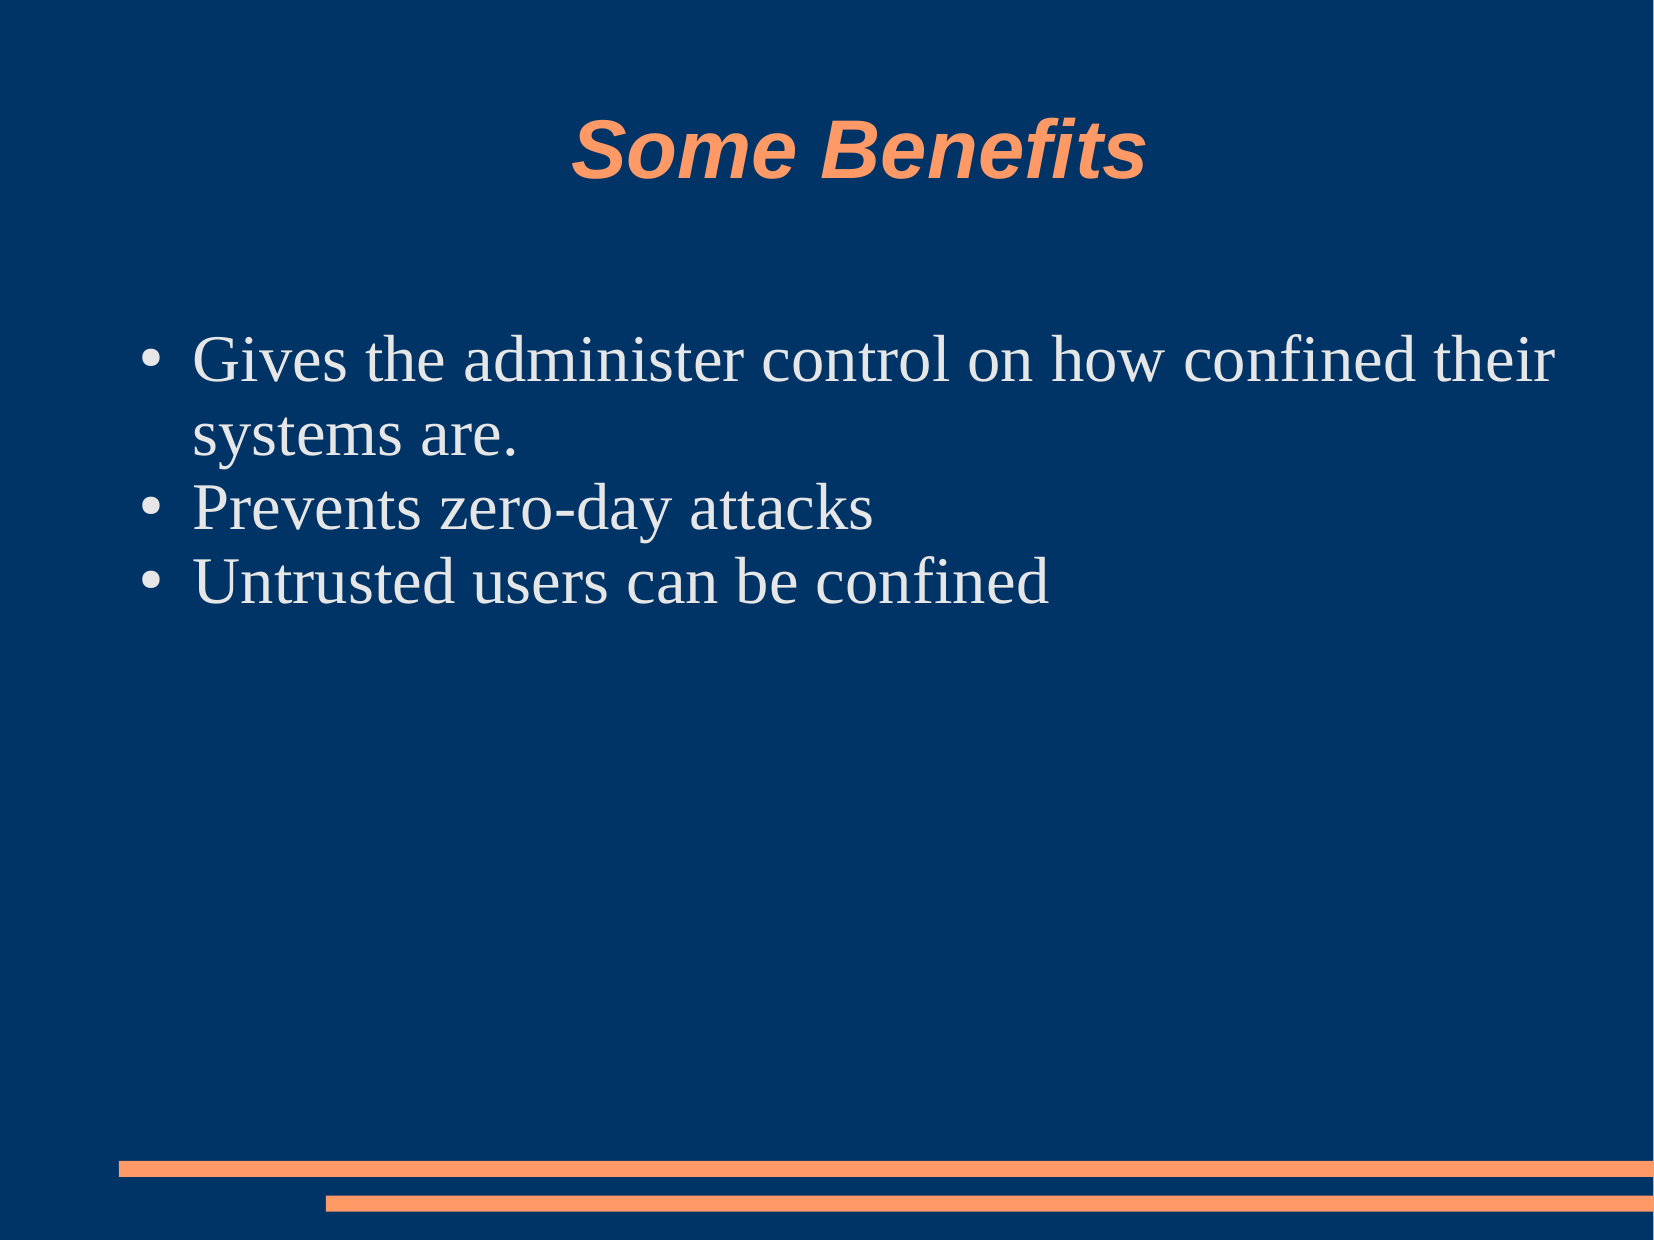

# Some Benefits
Gives the administer control on how confined their systems are.
Prevents zero-day attacks
Untrusted users can be confined